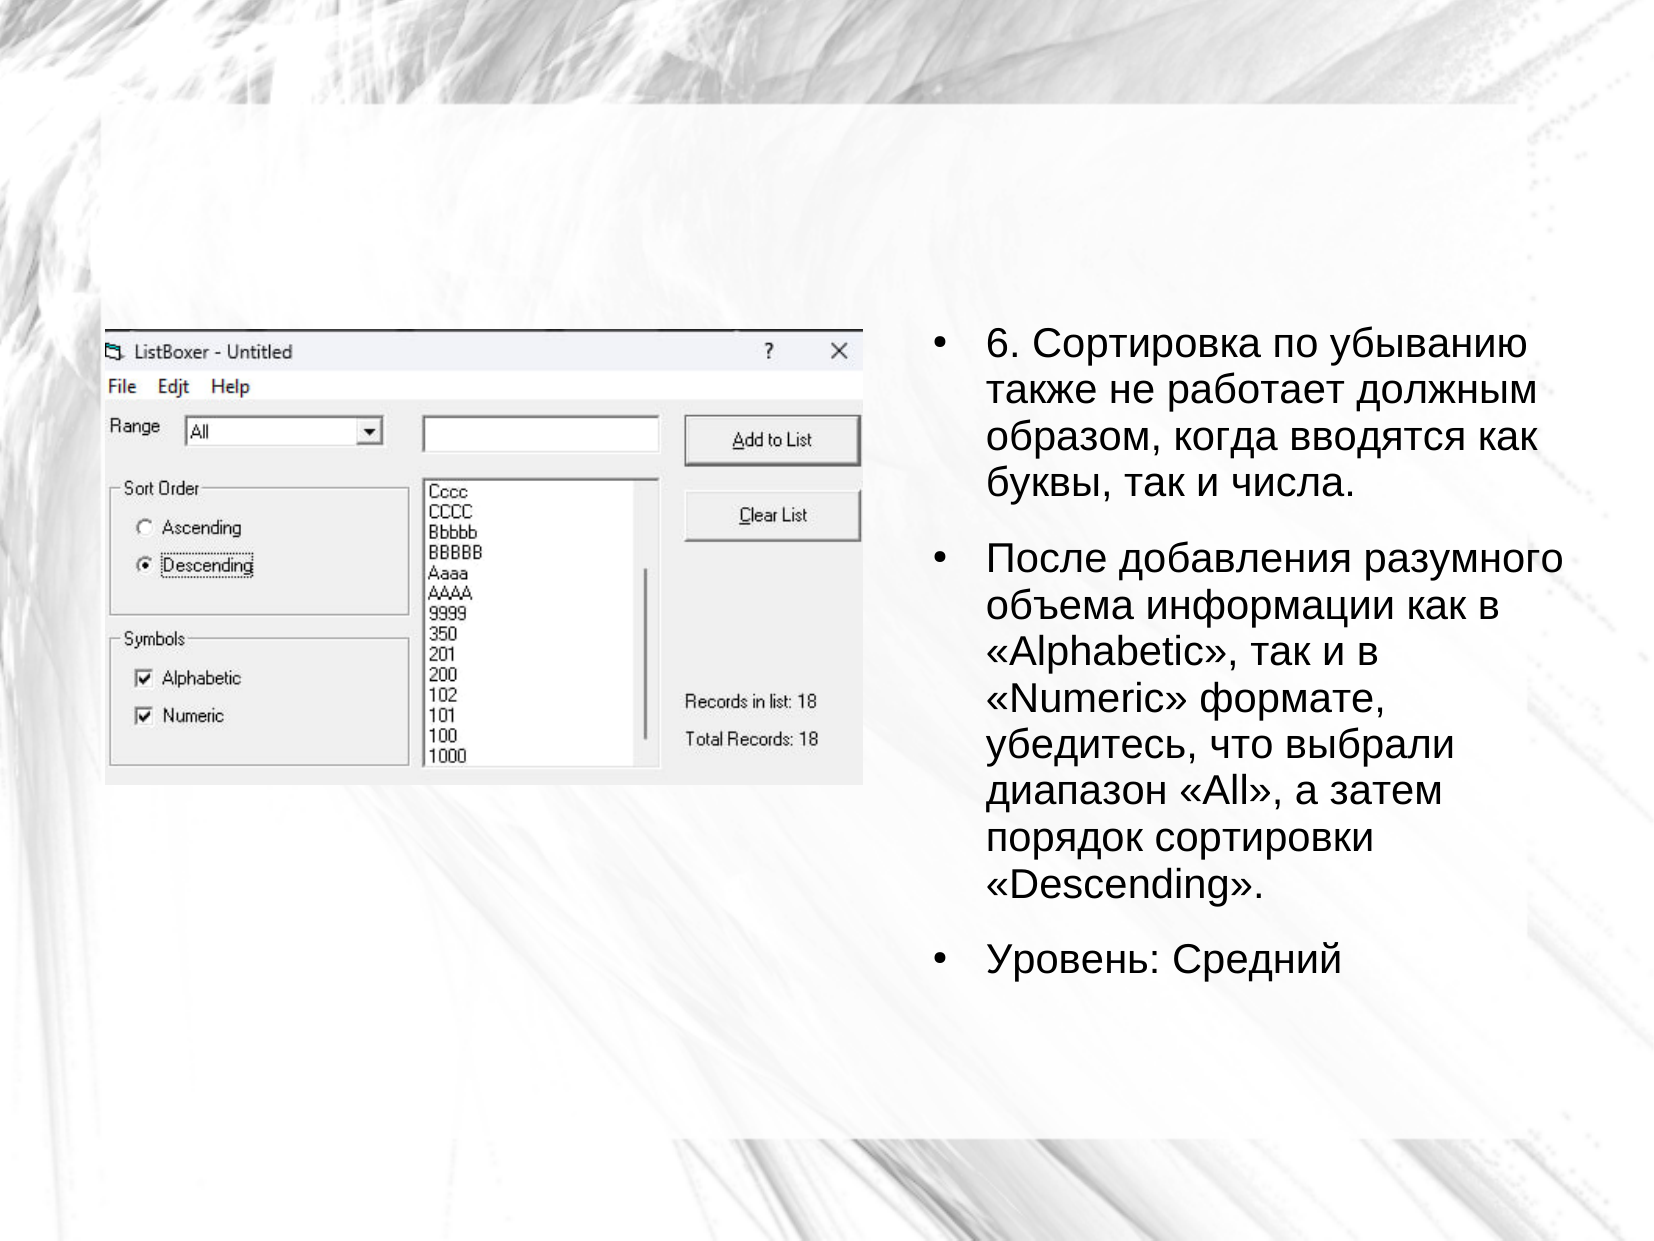

#
6. Сортировка по убыванию также не работает должным образом, когда вводятся как буквы, так и числа.
После добавления разумного объема информации как в «Аlphabetic», так и в «Numeric» формате, убедитесь, что выбрали диапазон «All», а затем порядок сортировки «Descending».
Уровень: Средний